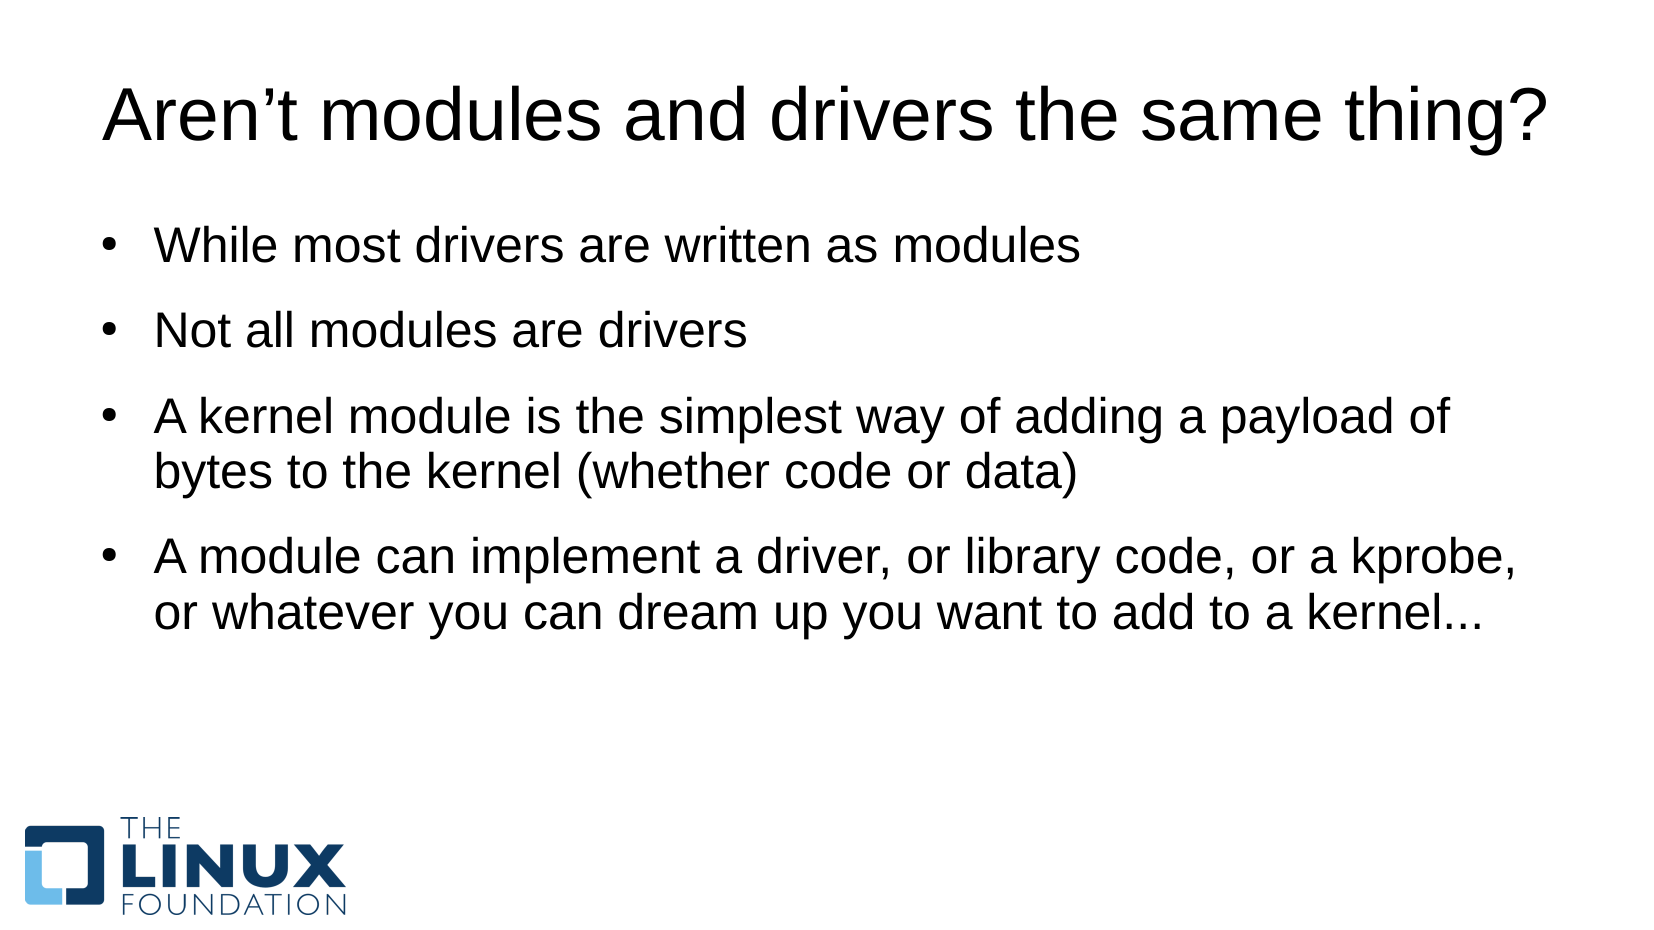

# Aren’t modules and drivers the same thing?
While most drivers are written as modules
Not all modules are drivers
A kernel module is the simplest way of adding a payload of bytes to the kernel (whether code or data)
A module can implement a driver, or library code, or a kprobe, or whatever you can dream up you want to add to a kernel...